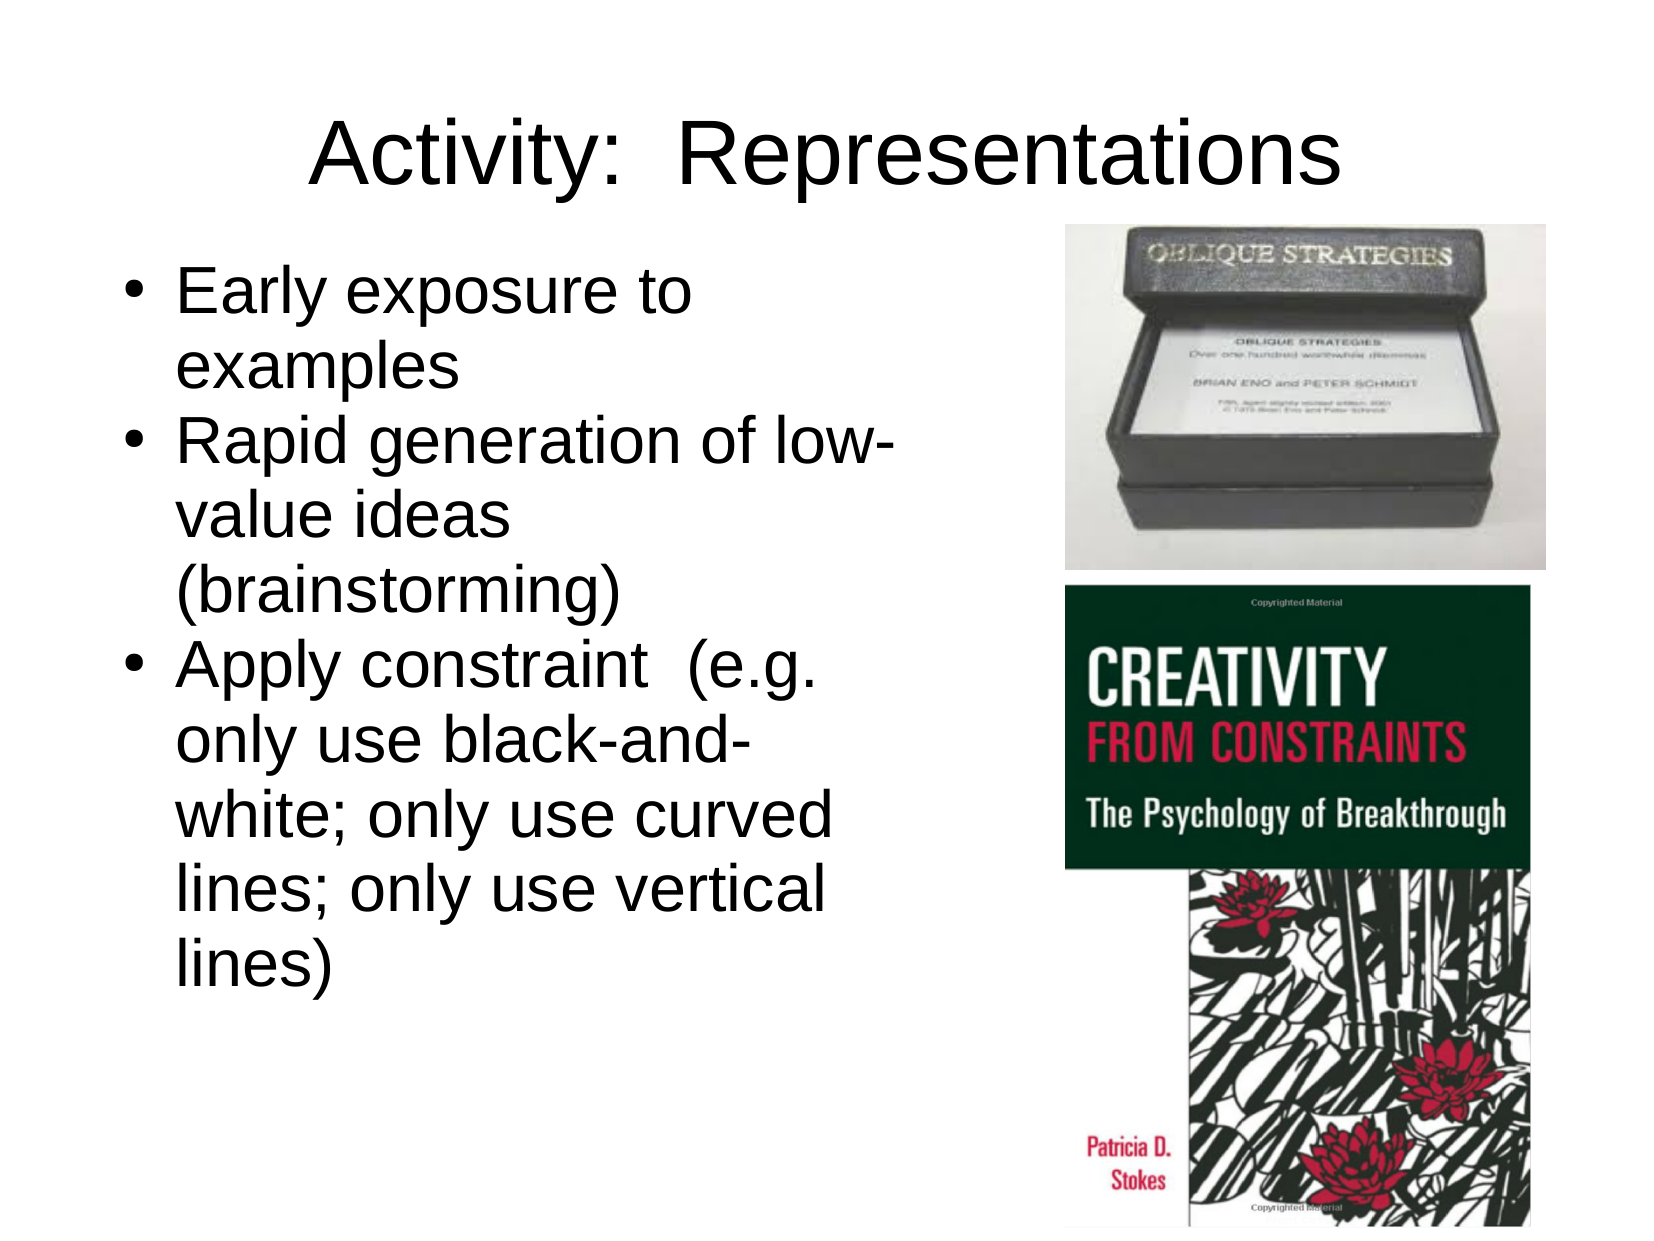

# Activity: Representations
Early exposure to examples
Rapid generation of low-value ideas (brainstorming)
Apply constraint (e.g. only use black-and-white; only use curved lines; only use vertical lines)